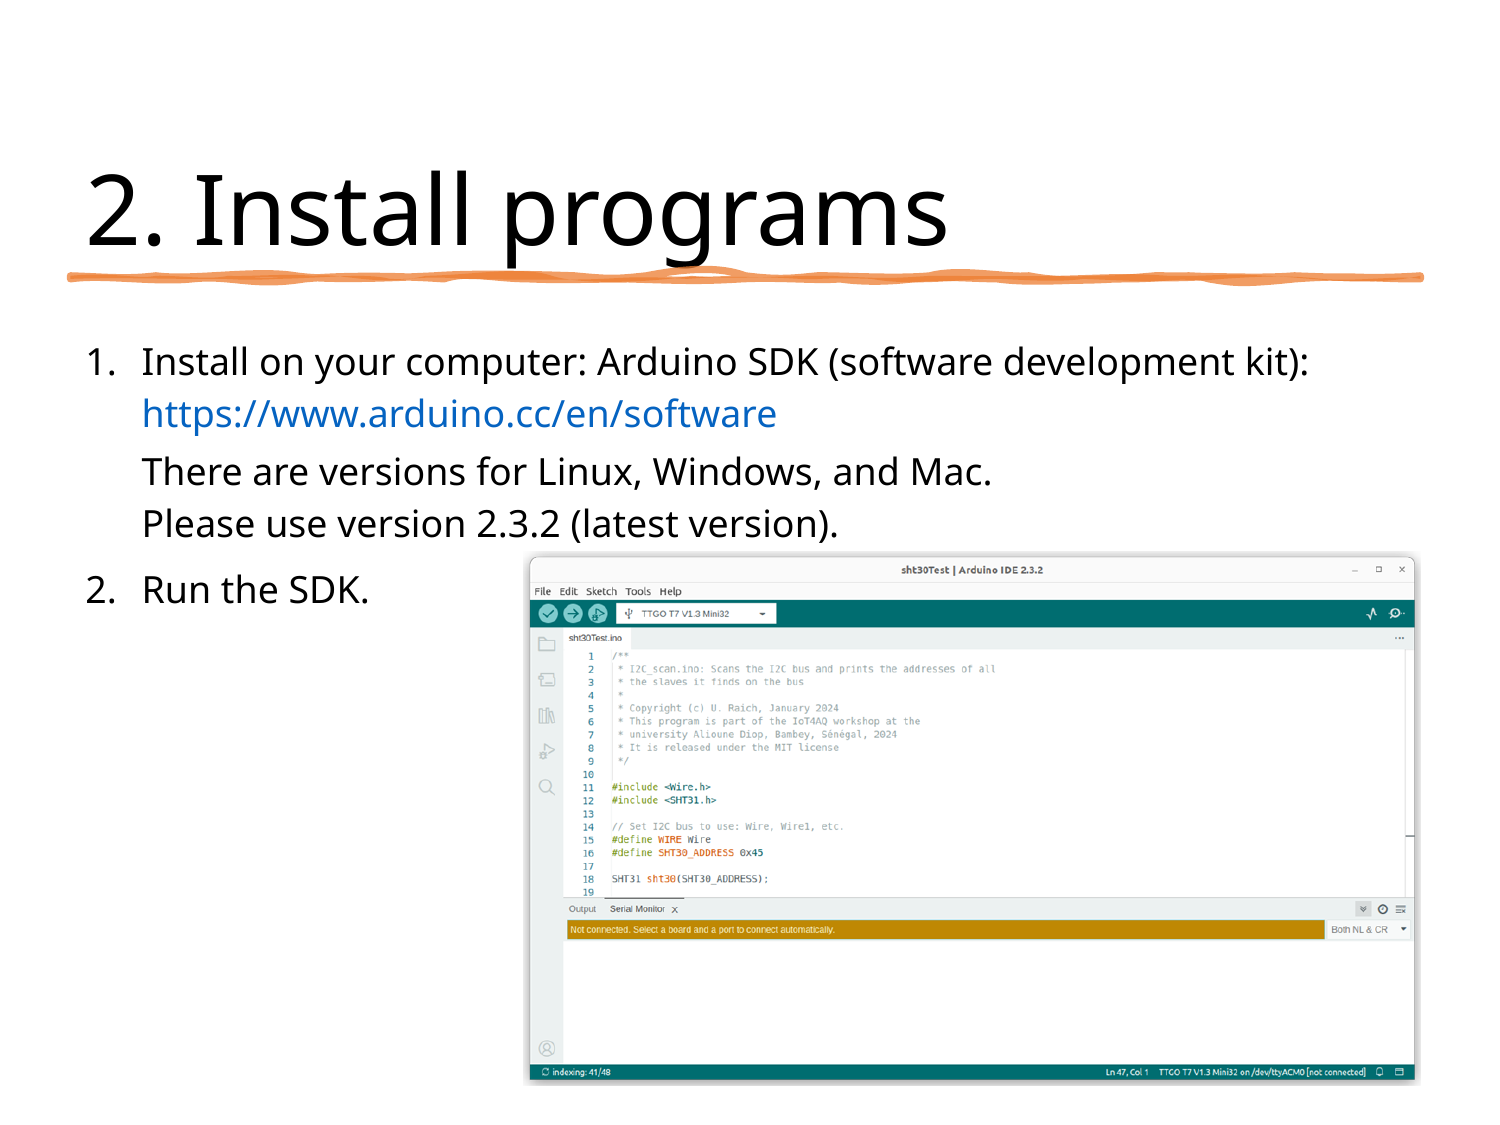

# 2. Install programs
Install on your computer: Arduino SDK (software development kit): https://www.arduino.cc/en/software
There are versions for Linux, Windows, and Mac.
Please use version 2.3.2 (latest version).
Run the SDK.